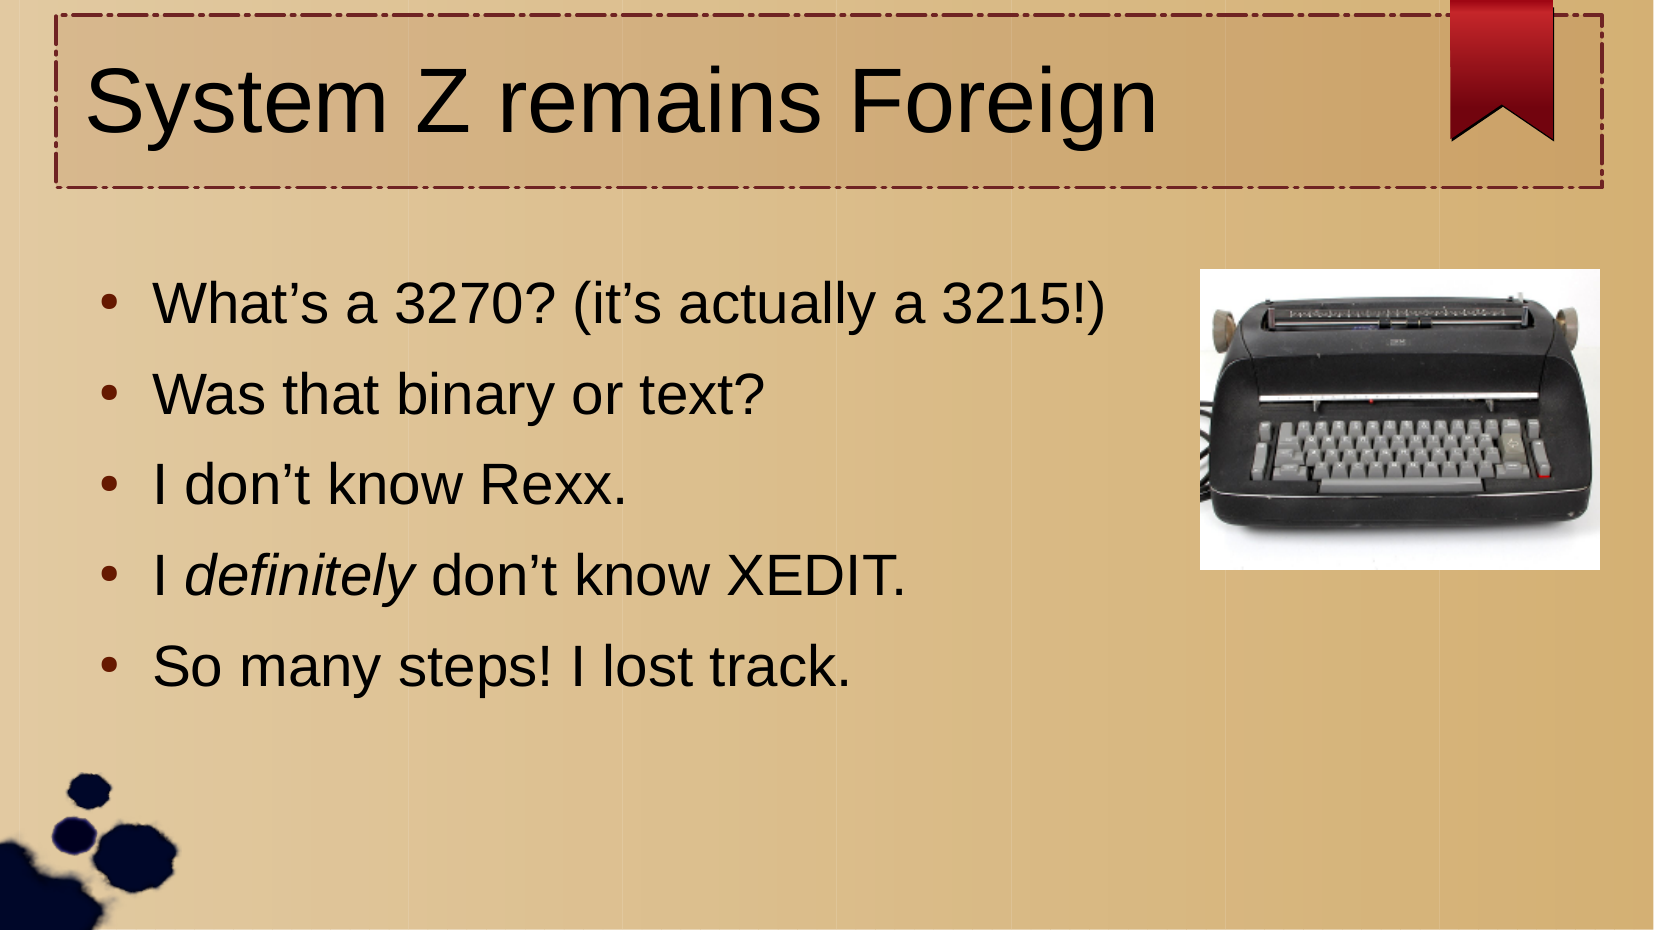

# System Z remains Foreign
What’s a 3270? (it’s actually a 3215!)
Was that binary or text?
I don’t know Rexx.
I definitely don’t know XEDIT.
So many steps! I lost track.